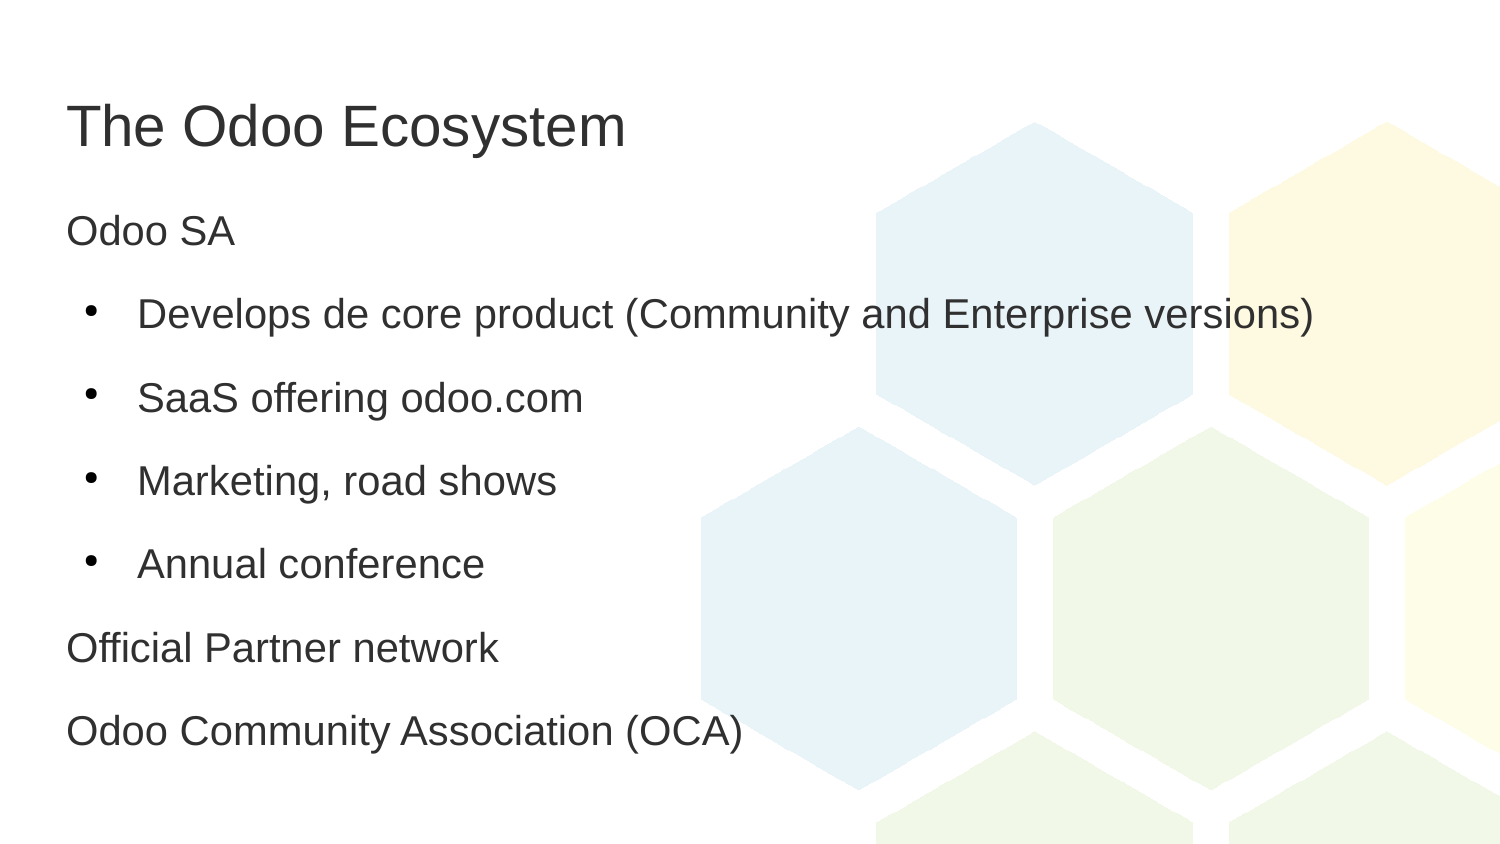

# The Odoo Ecosystem
Odoo SA
Develops de core product (Community and Enterprise versions)
SaaS offering odoo.com
Marketing, road shows
Annual conference
Official Partner network
Odoo Community Association (OCA)